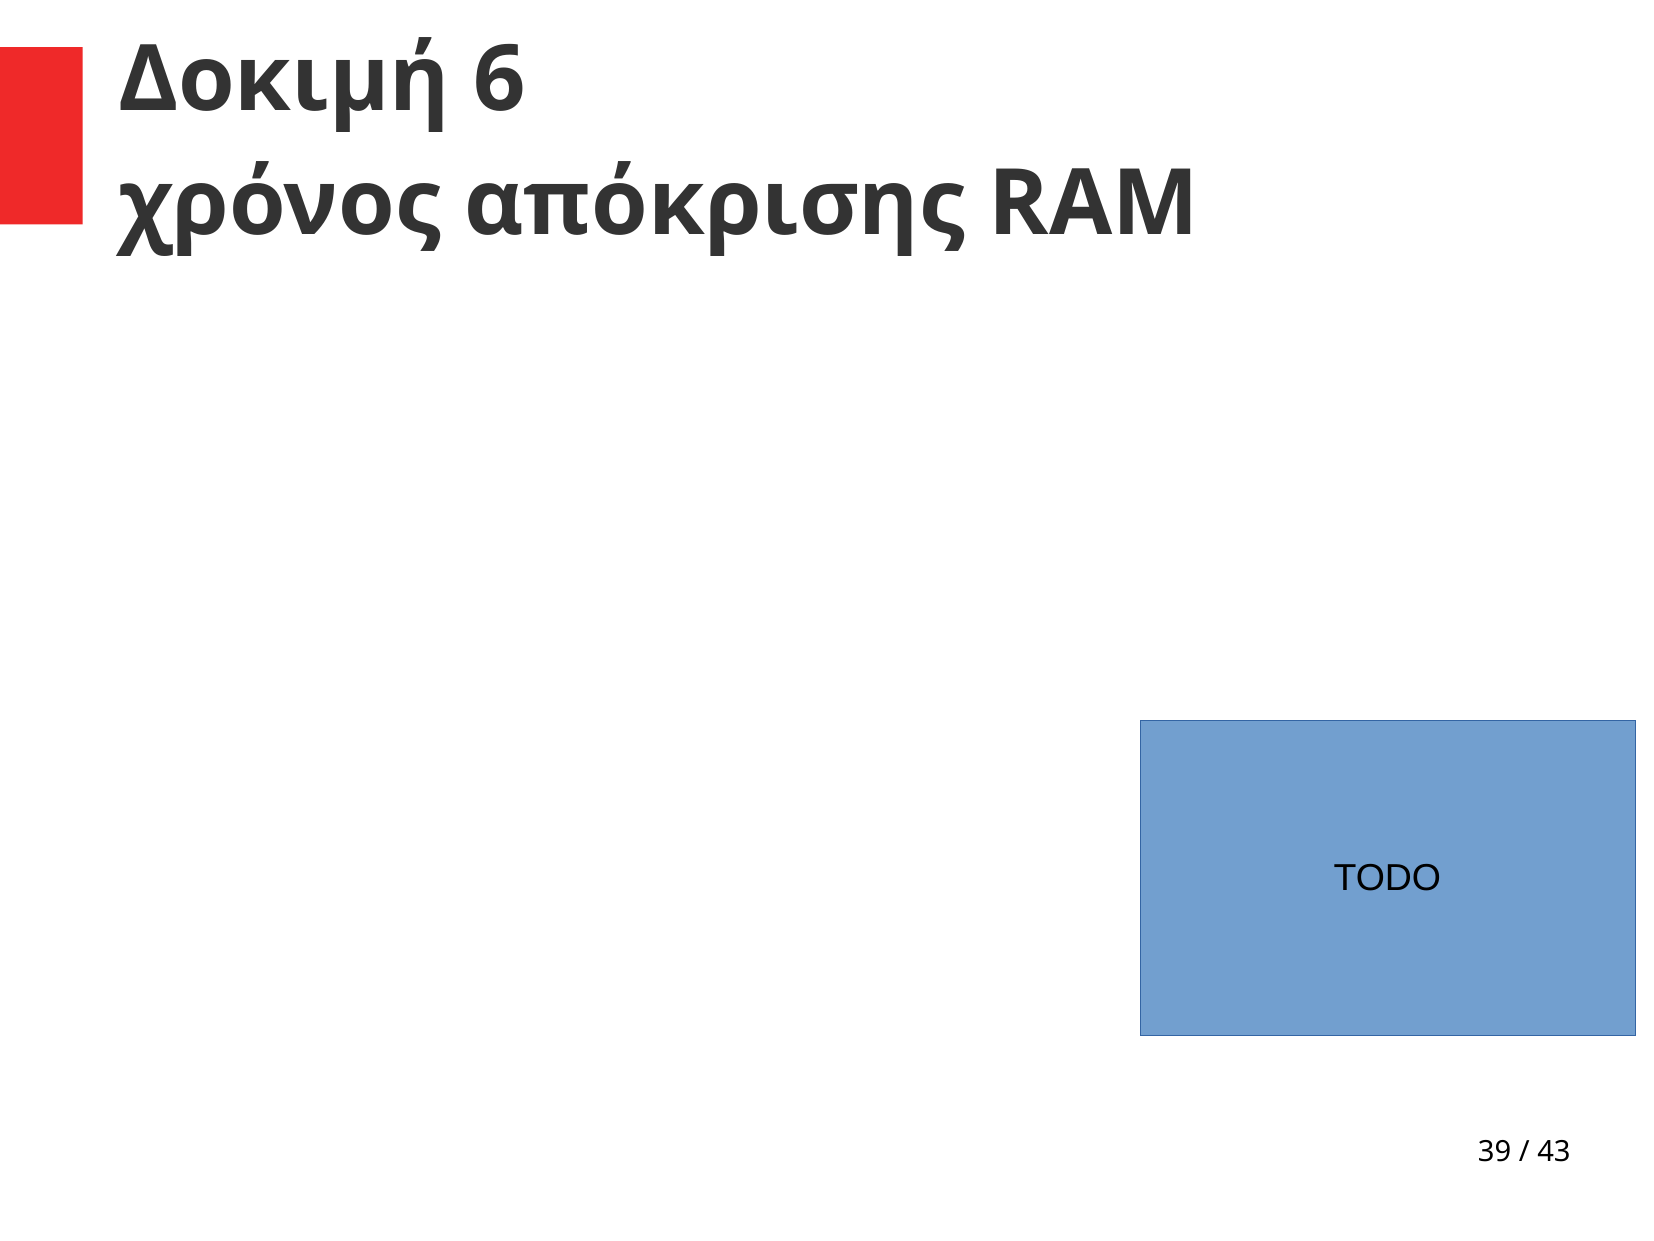

# Δοκιμή 6 χρόνος απόκρισης RAM
TODO
39